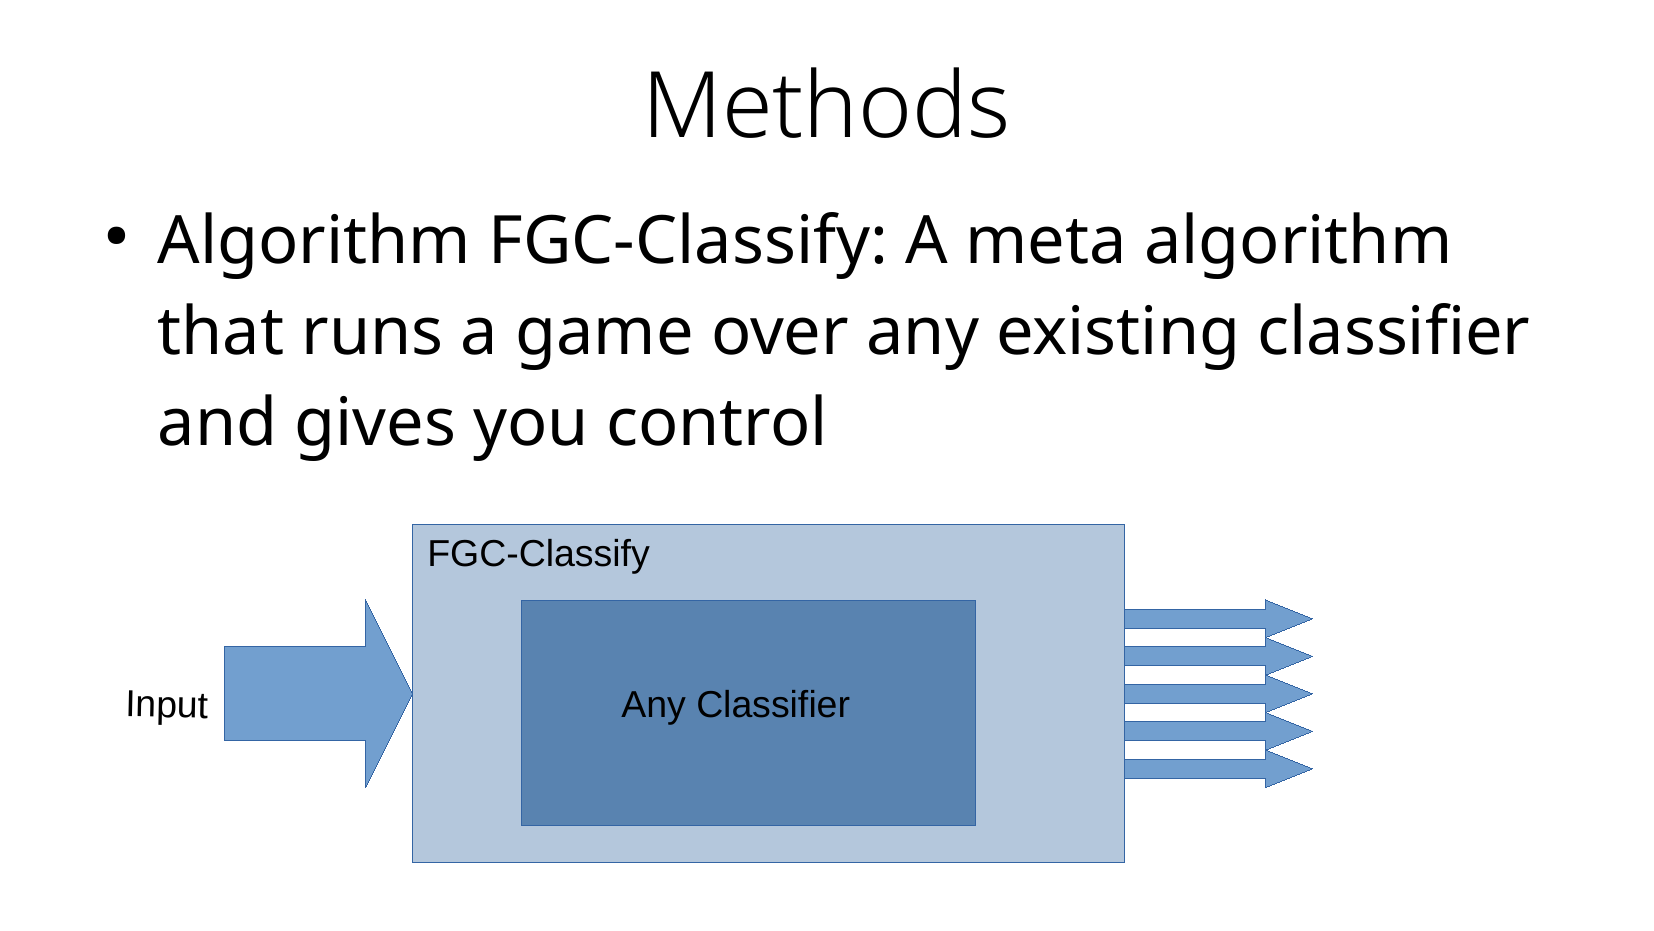

# Methods
Algorithm FGC-Classify: A meta algorithm that runs a game over any existing classifier and gives you control
FGC-Classify
Any Classifier
Input